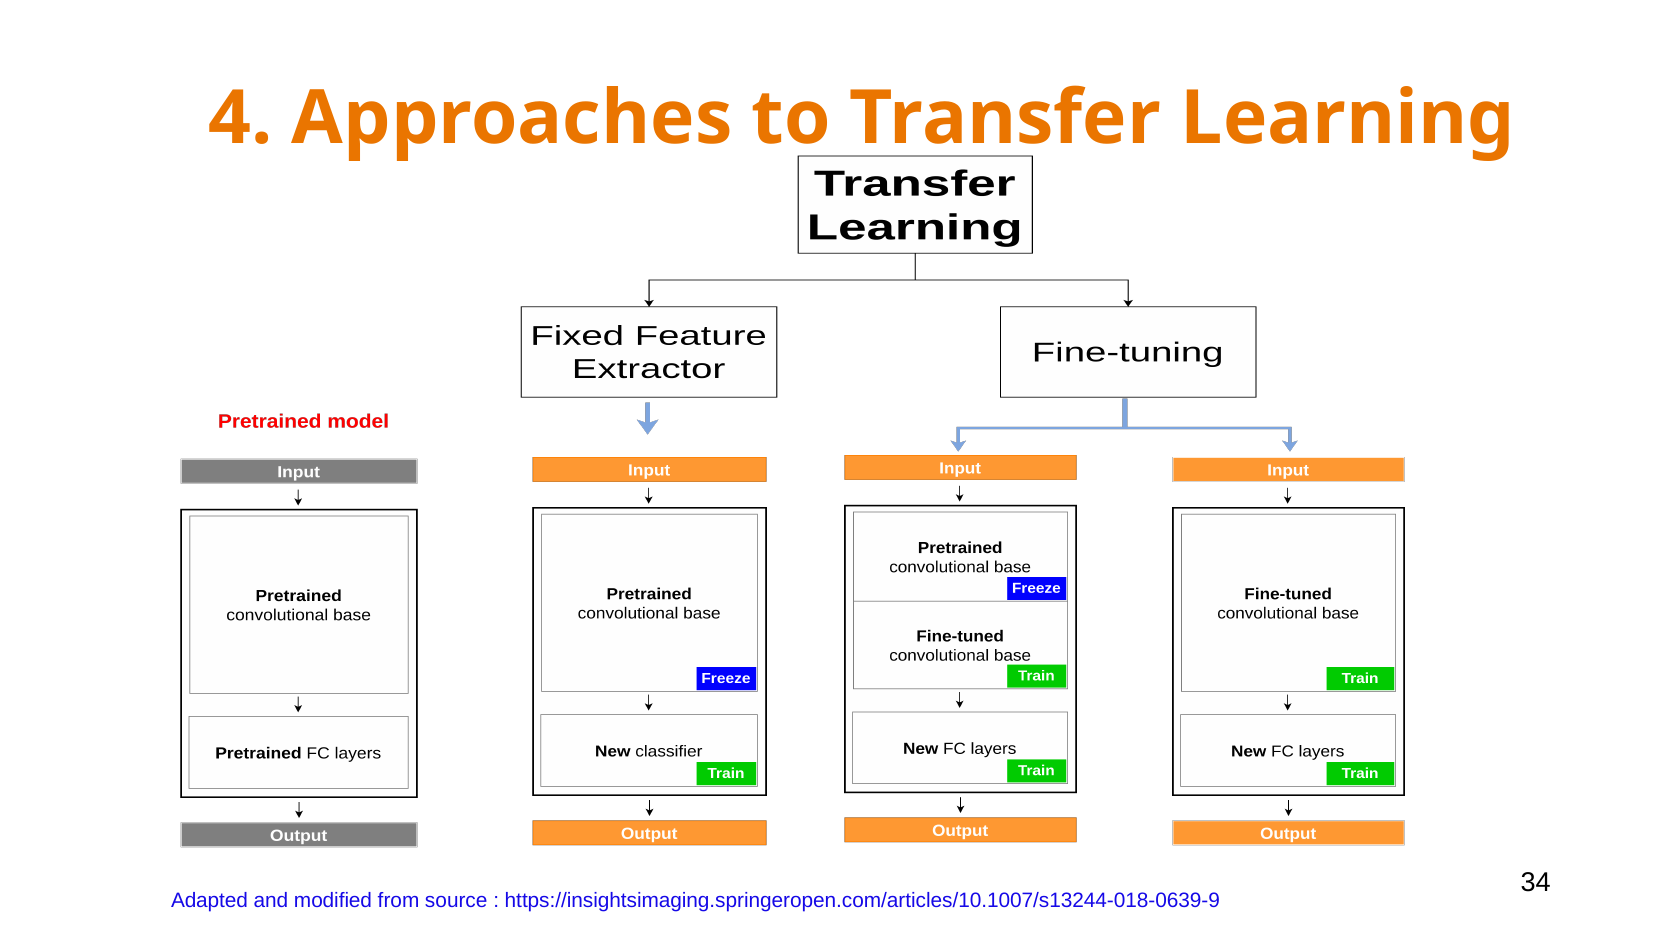

# 4. Approaches to Transfer Learning
Adapted and modified from source : https://insightsimaging.springeropen.com/articles/10.1007/s13244-018-0639-9